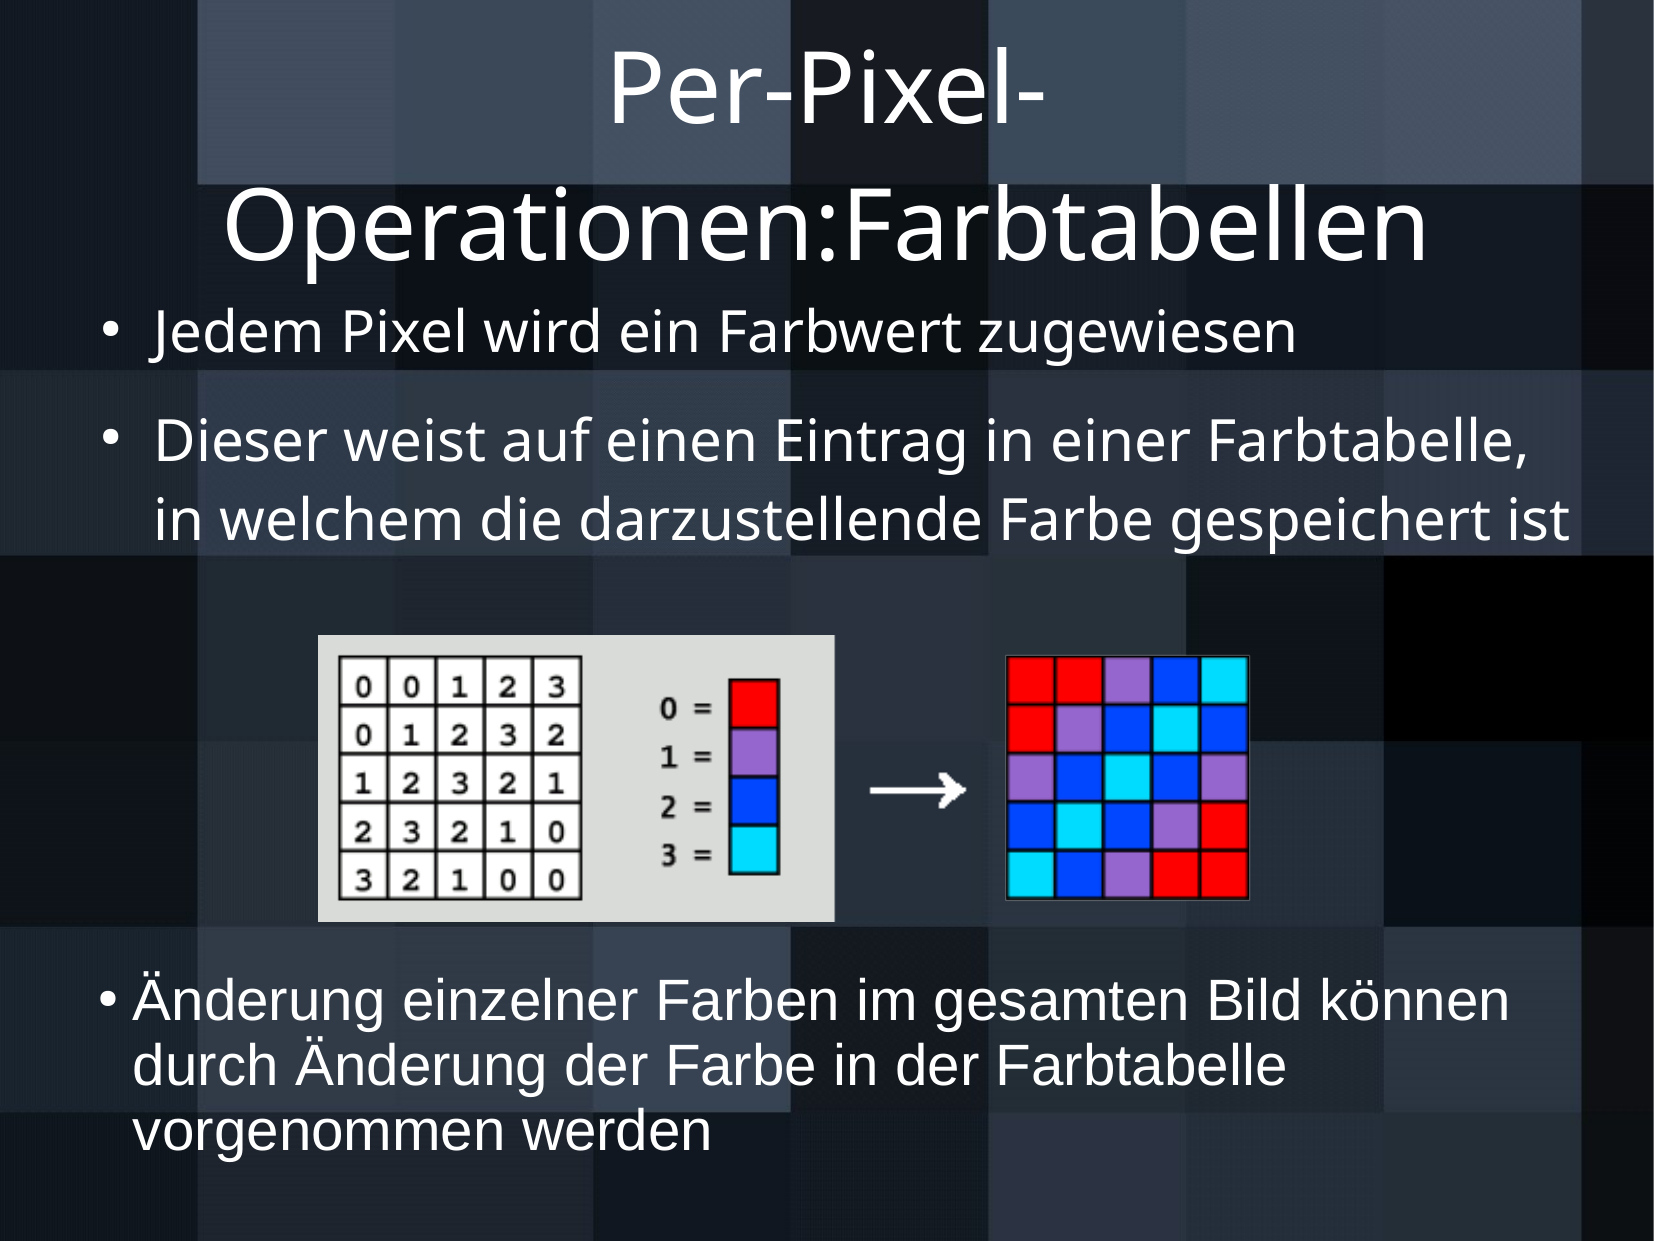

# Per-Pixel-Operationen:Farbtabellen
Jedem Pixel wird ein Farbwert zugewiesen
Dieser weist auf einen Eintrag in einer Farbtabelle, in welchem die darzustellende Farbe gespeichert ist
Änderung einzelner Farben im gesamten Bild können durch Änderung der Farbe in der Farbtabelle vorgenommen werden